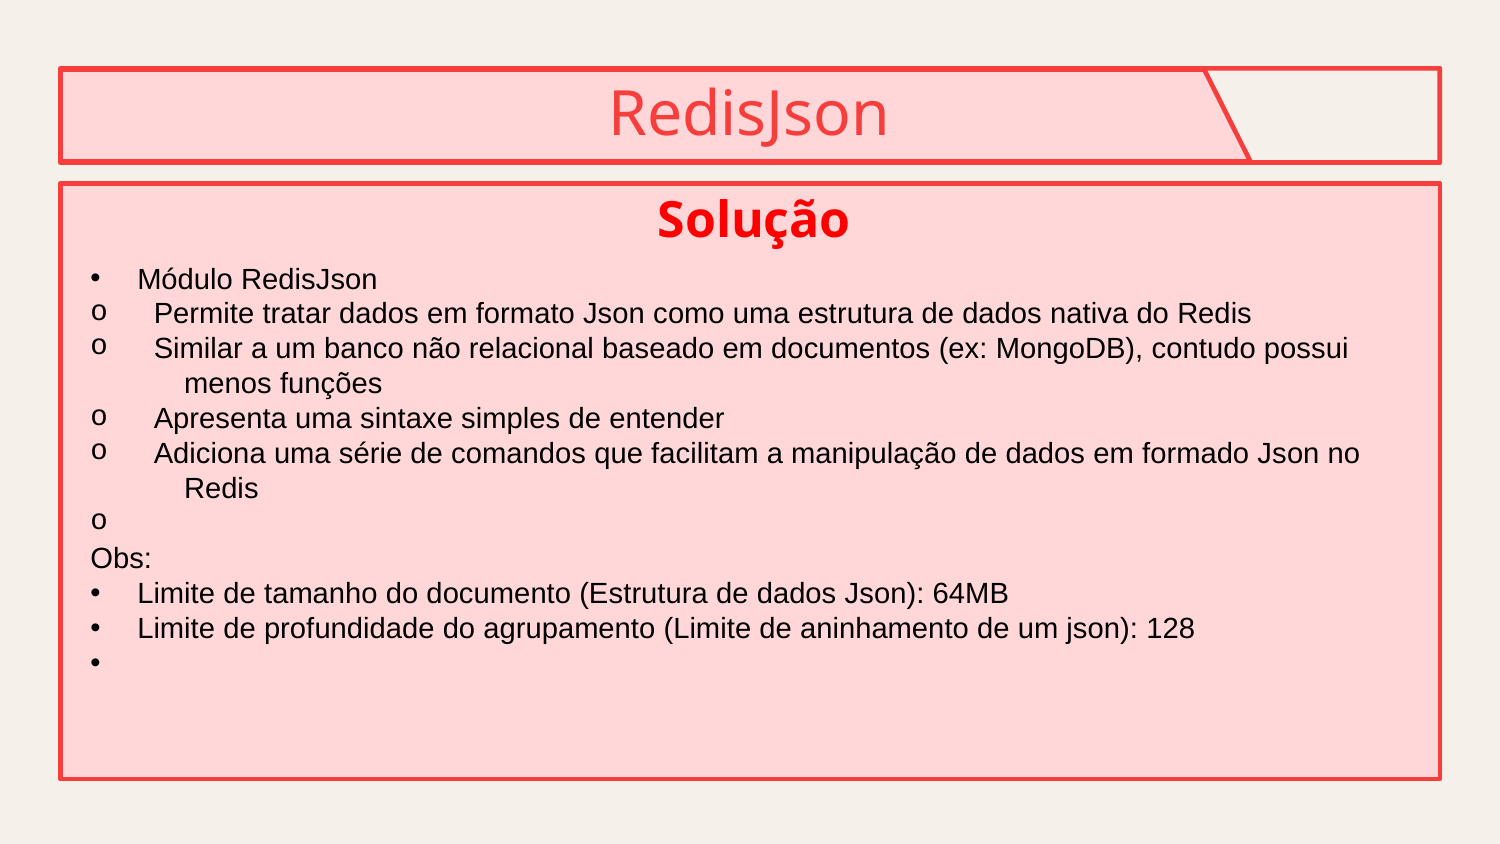

# RedisJson
Solução
Módulo RedisJson
 Permite tratar dados em formato Json como uma estrutura de dados nativa do Redis
 Similar a um banco não relacional baseado em documentos (ex: MongoDB), contudo possui menos funções
 Apresenta uma sintaxe simples de entender
 Adiciona uma série de comandos que facilitam a manipulação de dados em formado Json no Redis
Obs:
Limite de tamanho do documento (Estrutura de dados Json): 64MB
Limite de profundidade do agrupamento (Limite de aninhamento de um json): 128